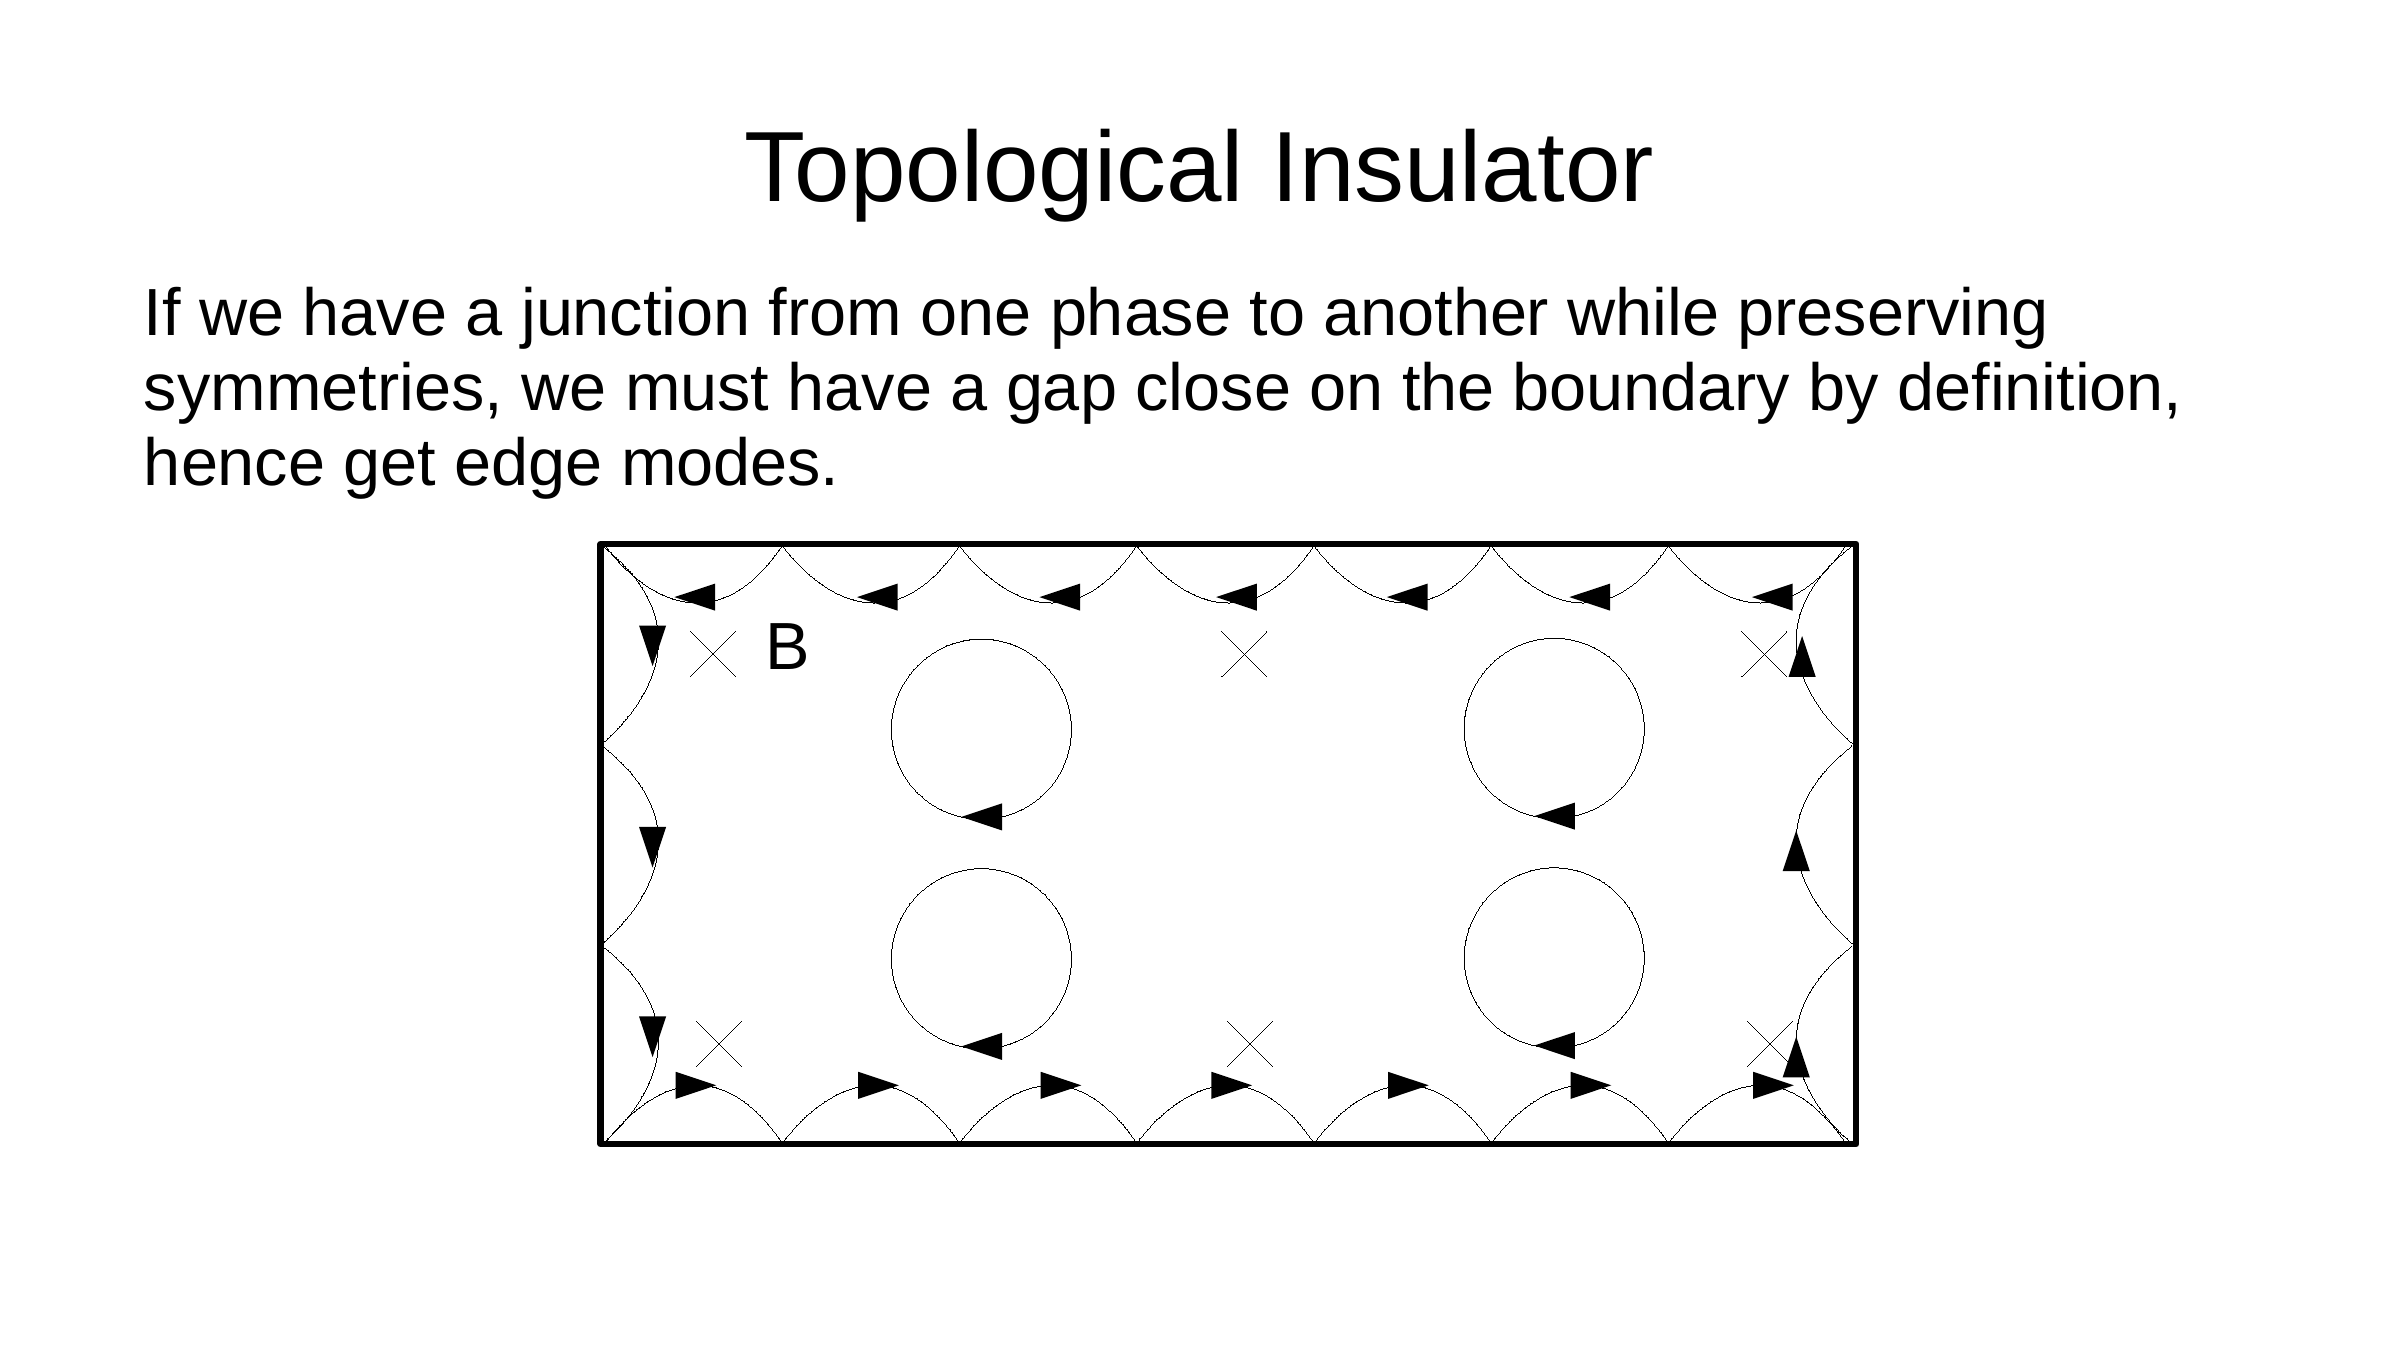

# Topological Insulator
If we have a junction from one phase to another while preserving symmetries, we must have a gap close on the boundary by definition, hence get edge modes.
B